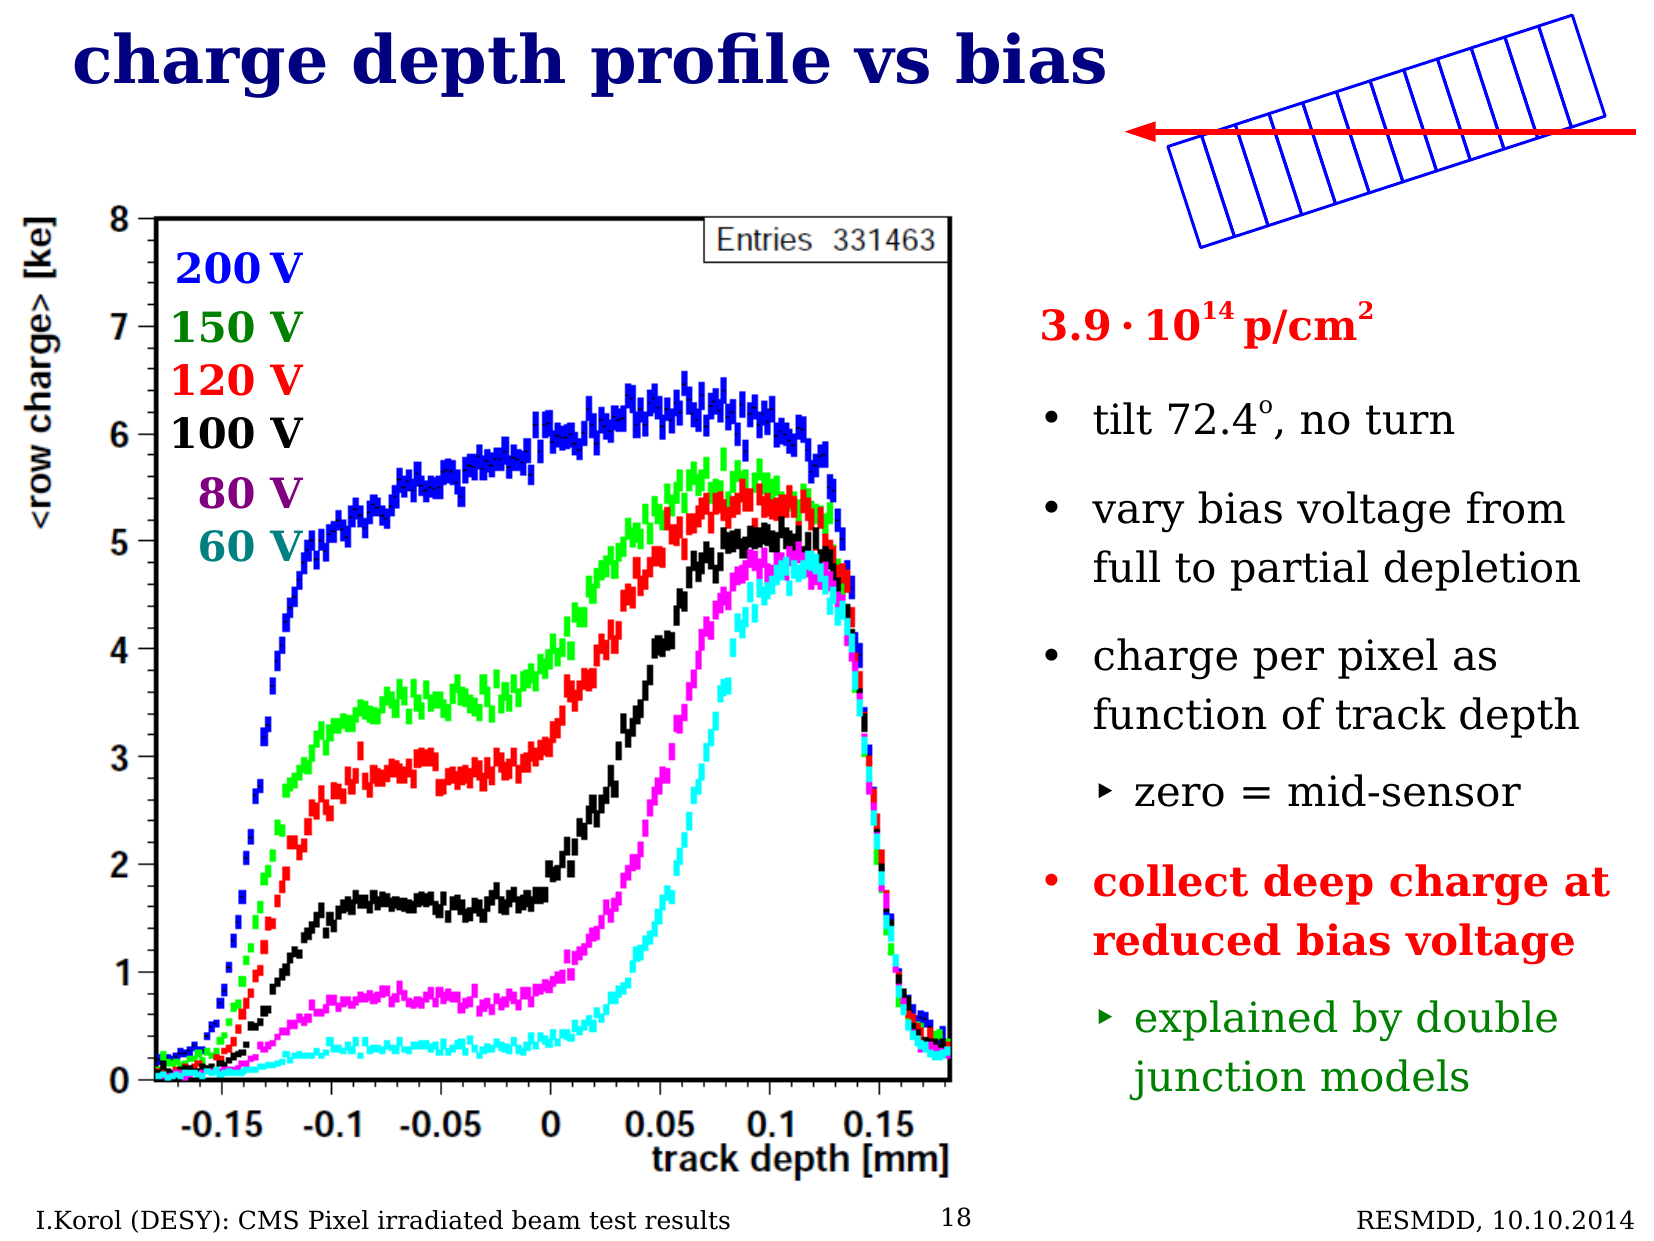

# charge depth profile vs bias
200 V
3.9 · 1014 p/cm2
tilt 72.4o, no turn
vary bias voltage from full to partial depletion
charge per pixel as function of track depth
zero = mid-sensor
collect deep charge at reduced bias voltage
explained by double junction models
150 V
120 V
100 V
80 V
60 V